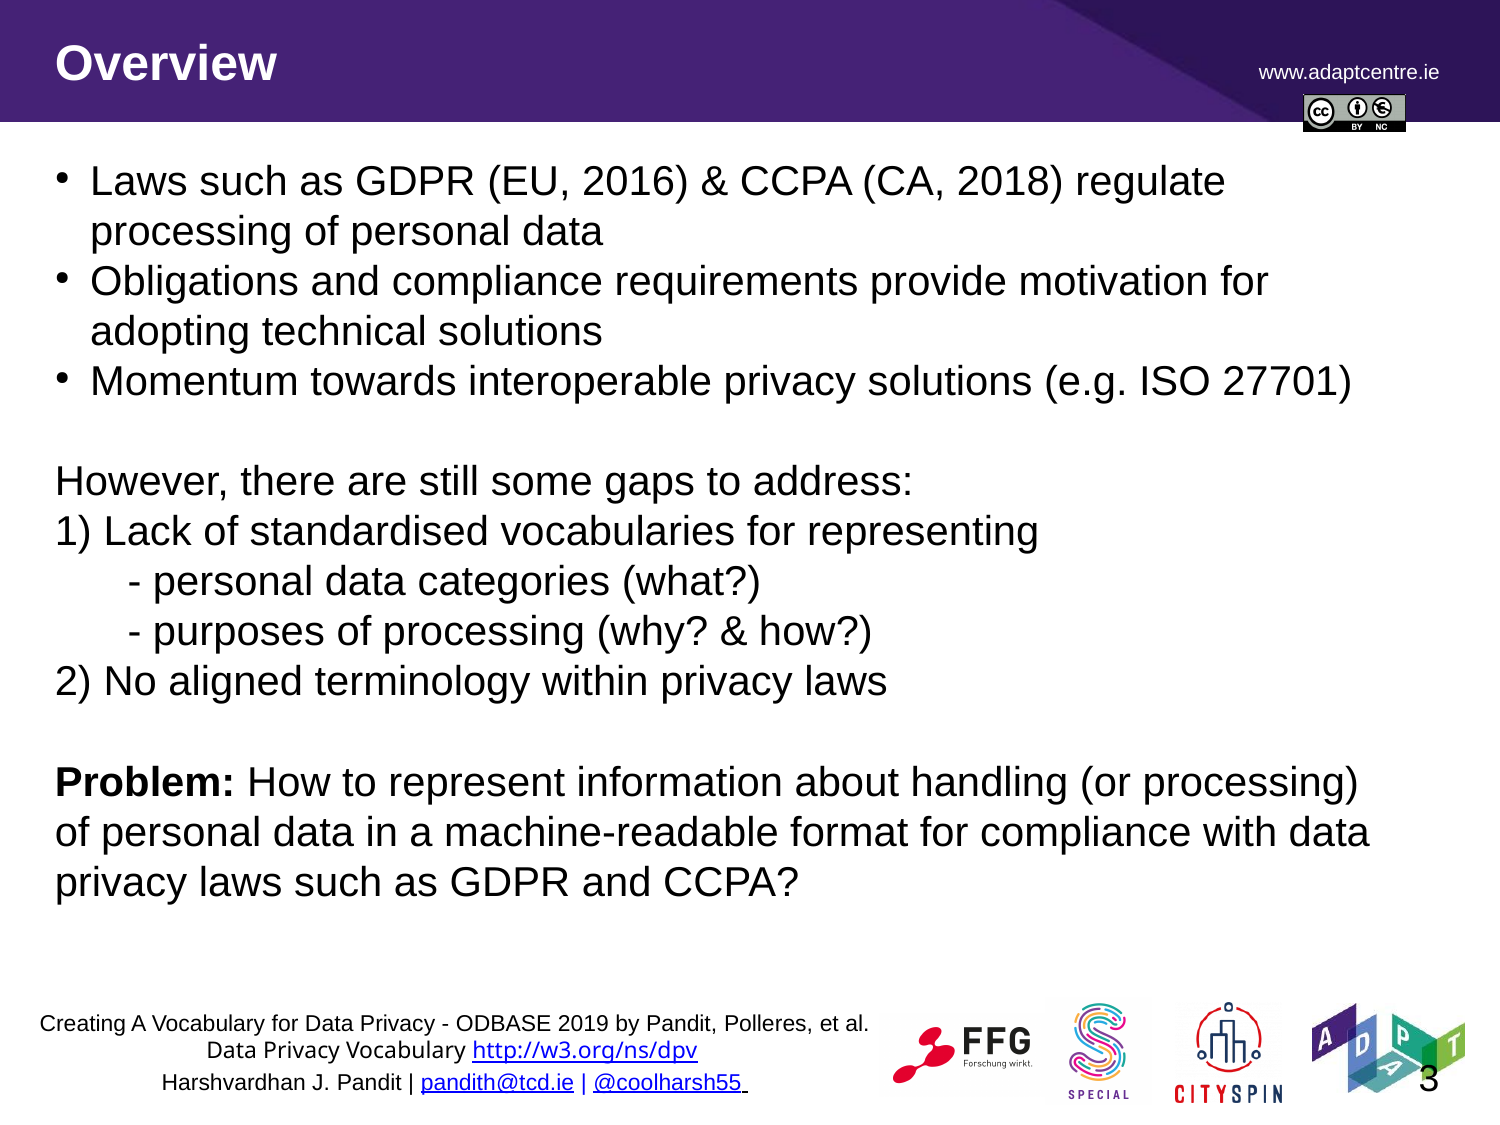

Overview
Laws such as GDPR (EU, 2016) & CCPA (CA, 2018) regulate processing of personal data
Obligations and compliance requirements provide motivation for adopting technical solutions
Momentum towards interoperable privacy solutions (e.g. ISO 27701)
However, there are still some gaps to address:
 Lack of standardised vocabularies for representing
- personal data categories (what?)
- purposes of processing (why? & how?)
 No aligned terminology within privacy laws
Problem: How to represent information about handling (or processing) of personal data in a machine-readable format for compliance with data privacy laws such as GDPR and CCPA?